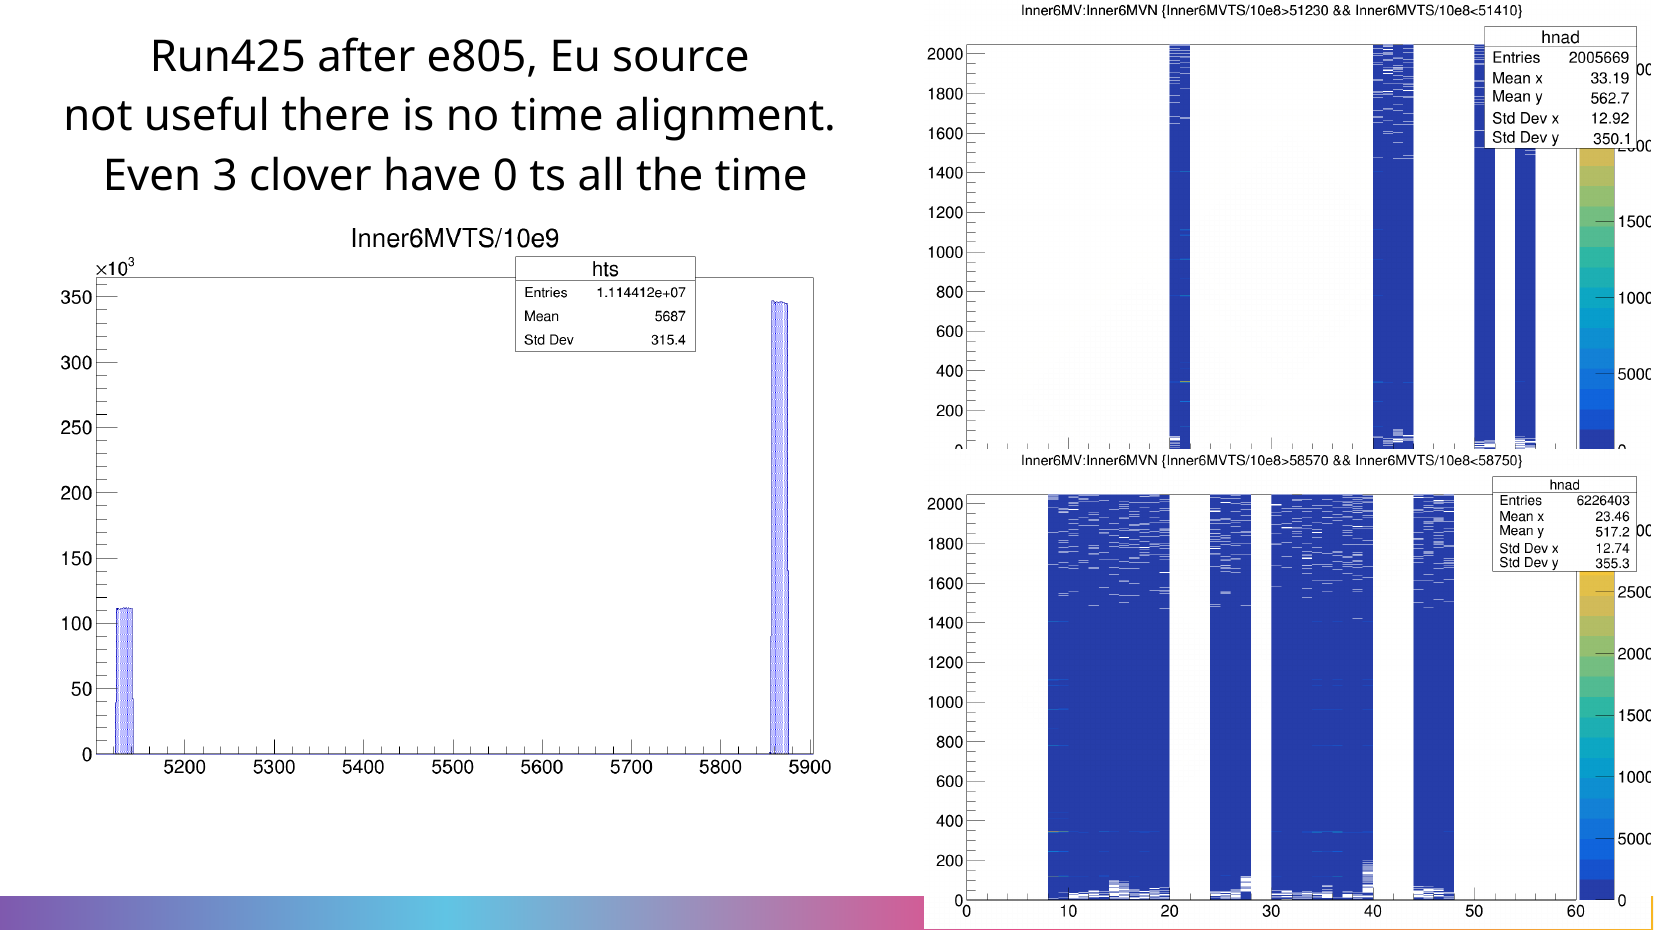

# Run425 after e805, Eu source not useful there is no time alignment. Even 3 clover have 0 ts all the time